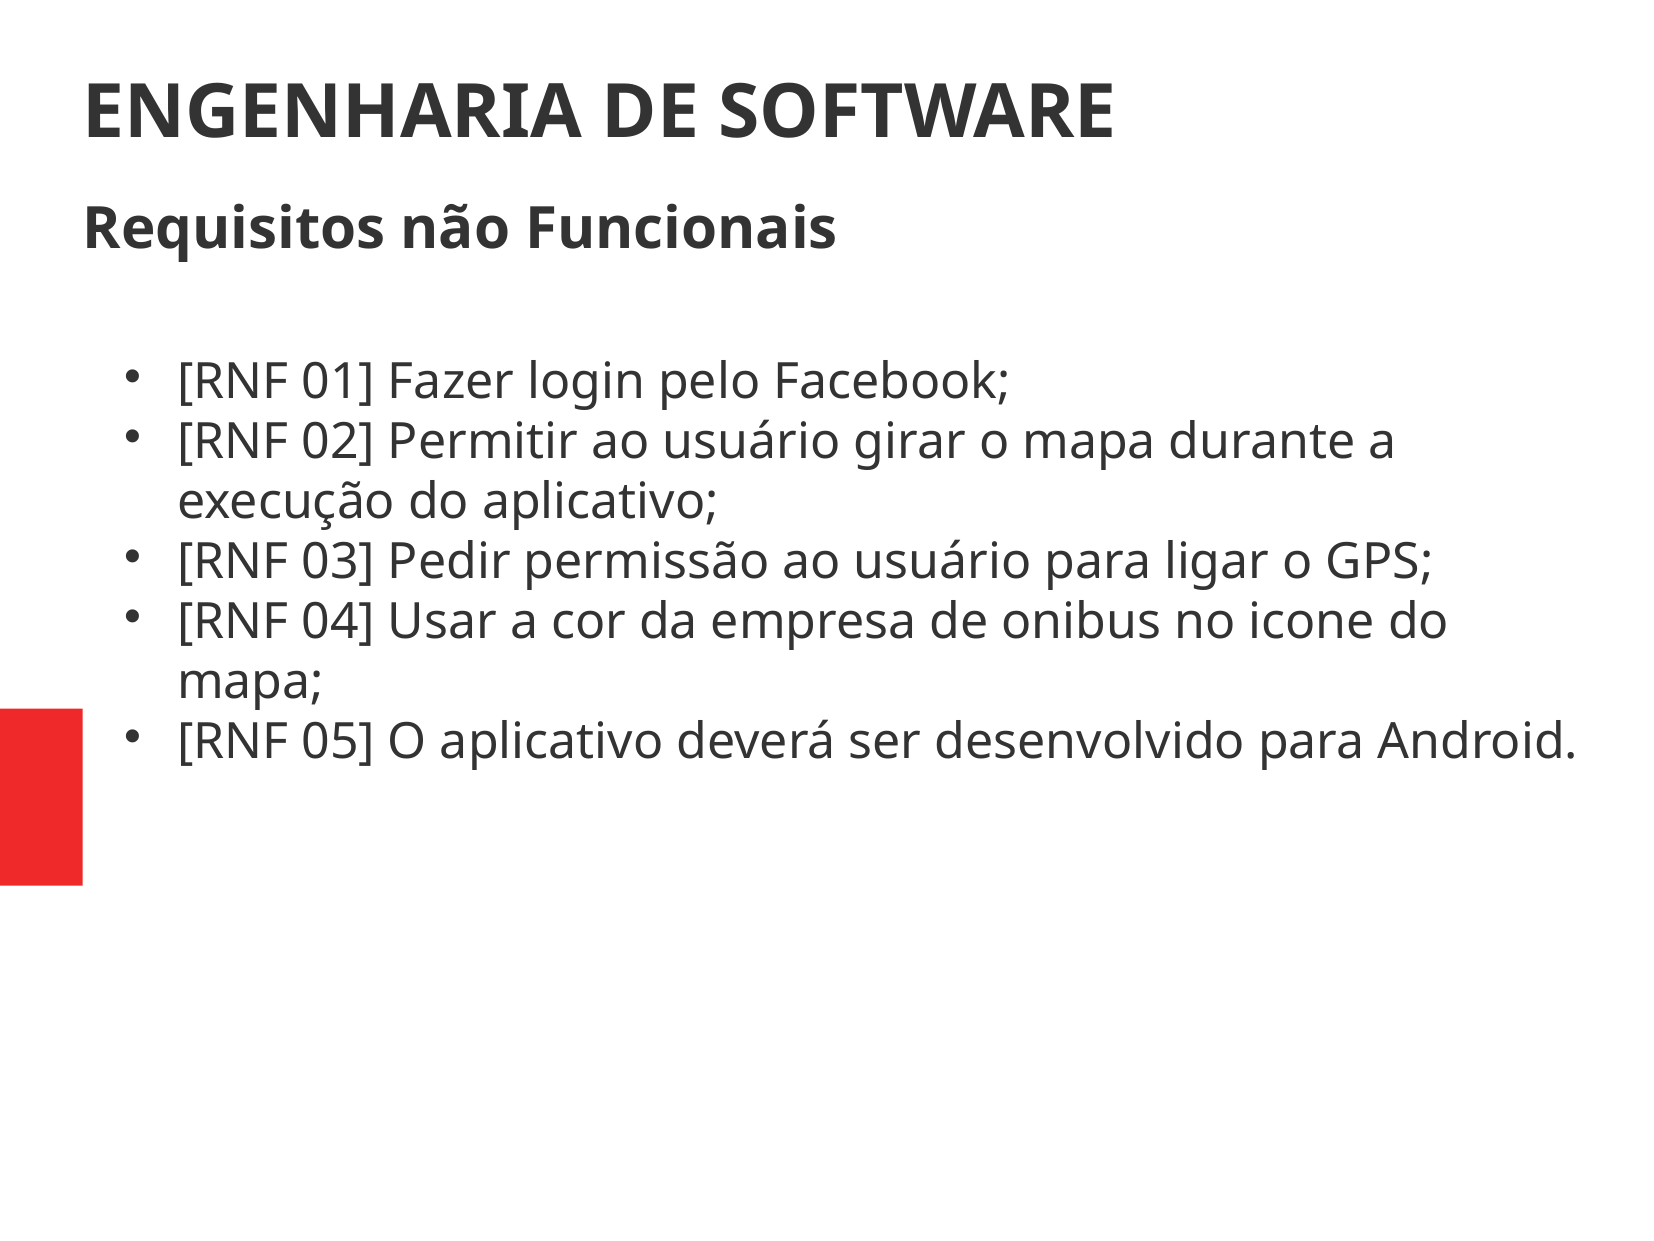

ENGENHARIA DE SOFTWARE
Requisitos não Funcionais
[RNF 01] Fazer login pelo Facebook;
[RNF 02] Permitir ao usuário girar o mapa durante a execução do aplicativo;
[RNF 03] Pedir permissão ao usuário para ligar o GPS;
[RNF 04] Usar a cor da empresa de onibus no icone do mapa;
[RNF 05] O aplicativo deverá ser desenvolvido para Android.